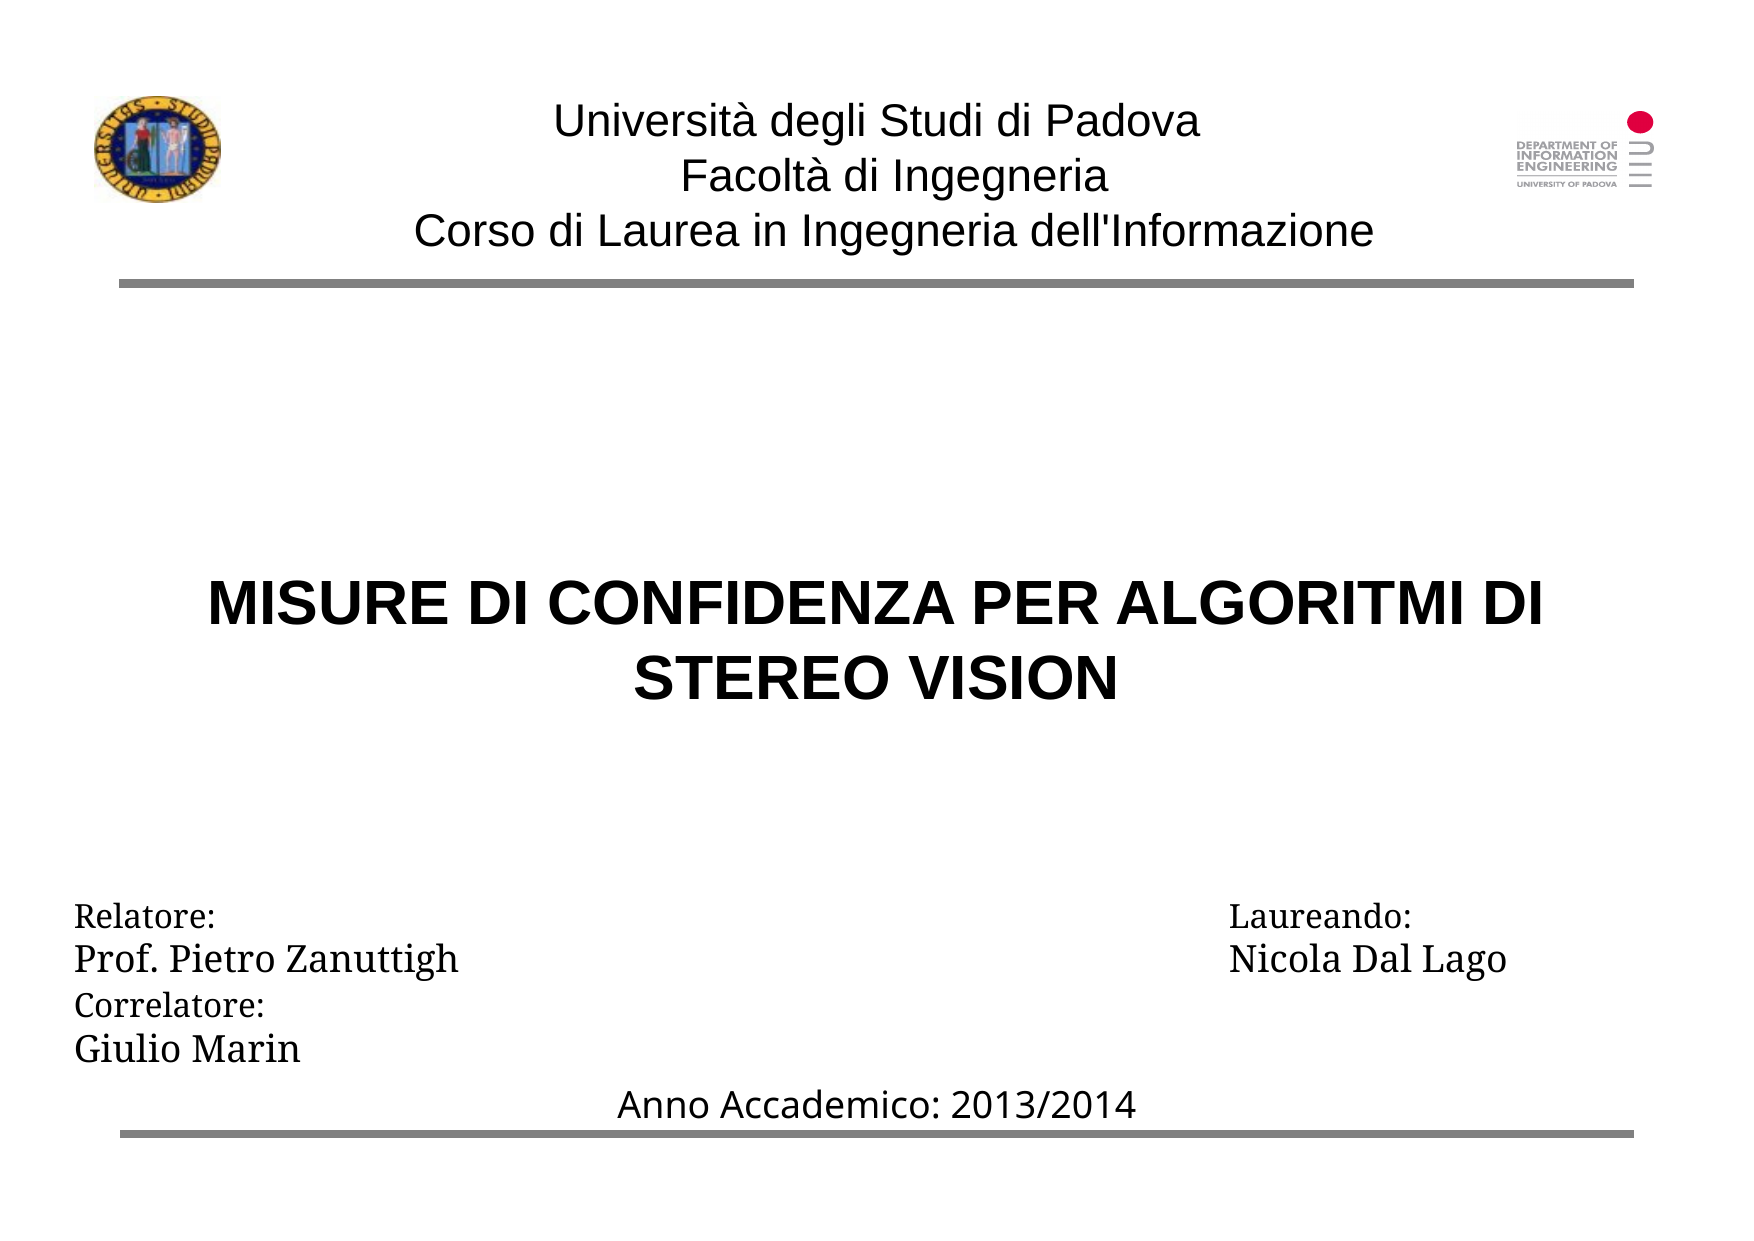

Università degli Studi di Padova
Facoltà di Ingegneria
Corso di Laurea in Ingegneria dell'Informazione
# MISURE DI CONFIDENZA PER ALGORITMI DI STEREO VISION
Relatore:
Prof. Pietro Zanuttigh
Correlatore:
Giulio Marin
Laureando:
Nicola Dal Lago
Anno Accademico: 2013/2014